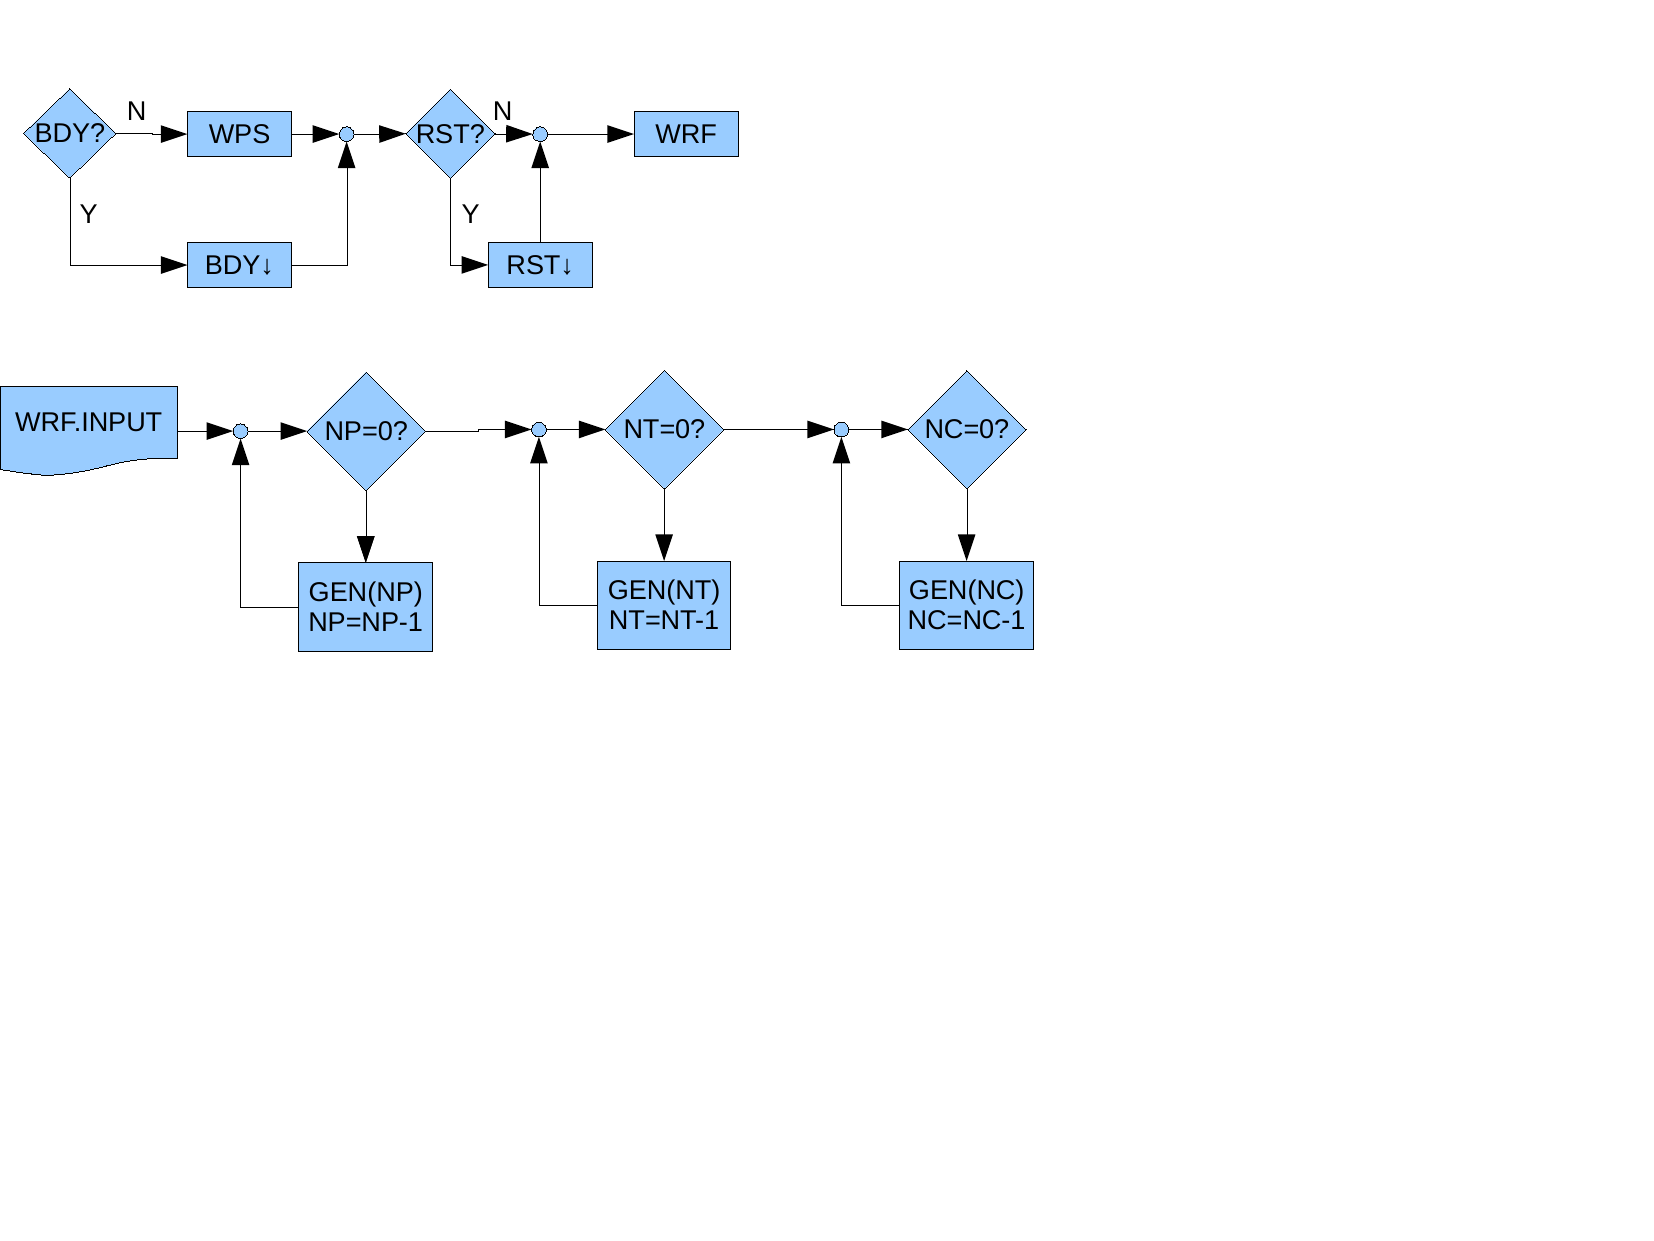

BDY?
N
N
RST?
WPS
WPS
WRF
Y
Y
RST↓
BDY↓
NT=0?
NC=0?
NP=0?
NP=0?
WRF.INPUT
GEN(NT)
NT=NT-1
GEN(NC)
NC=NC-1
GEN(NP)
NP=NP-1
GEN(NP)
NP=NP-1